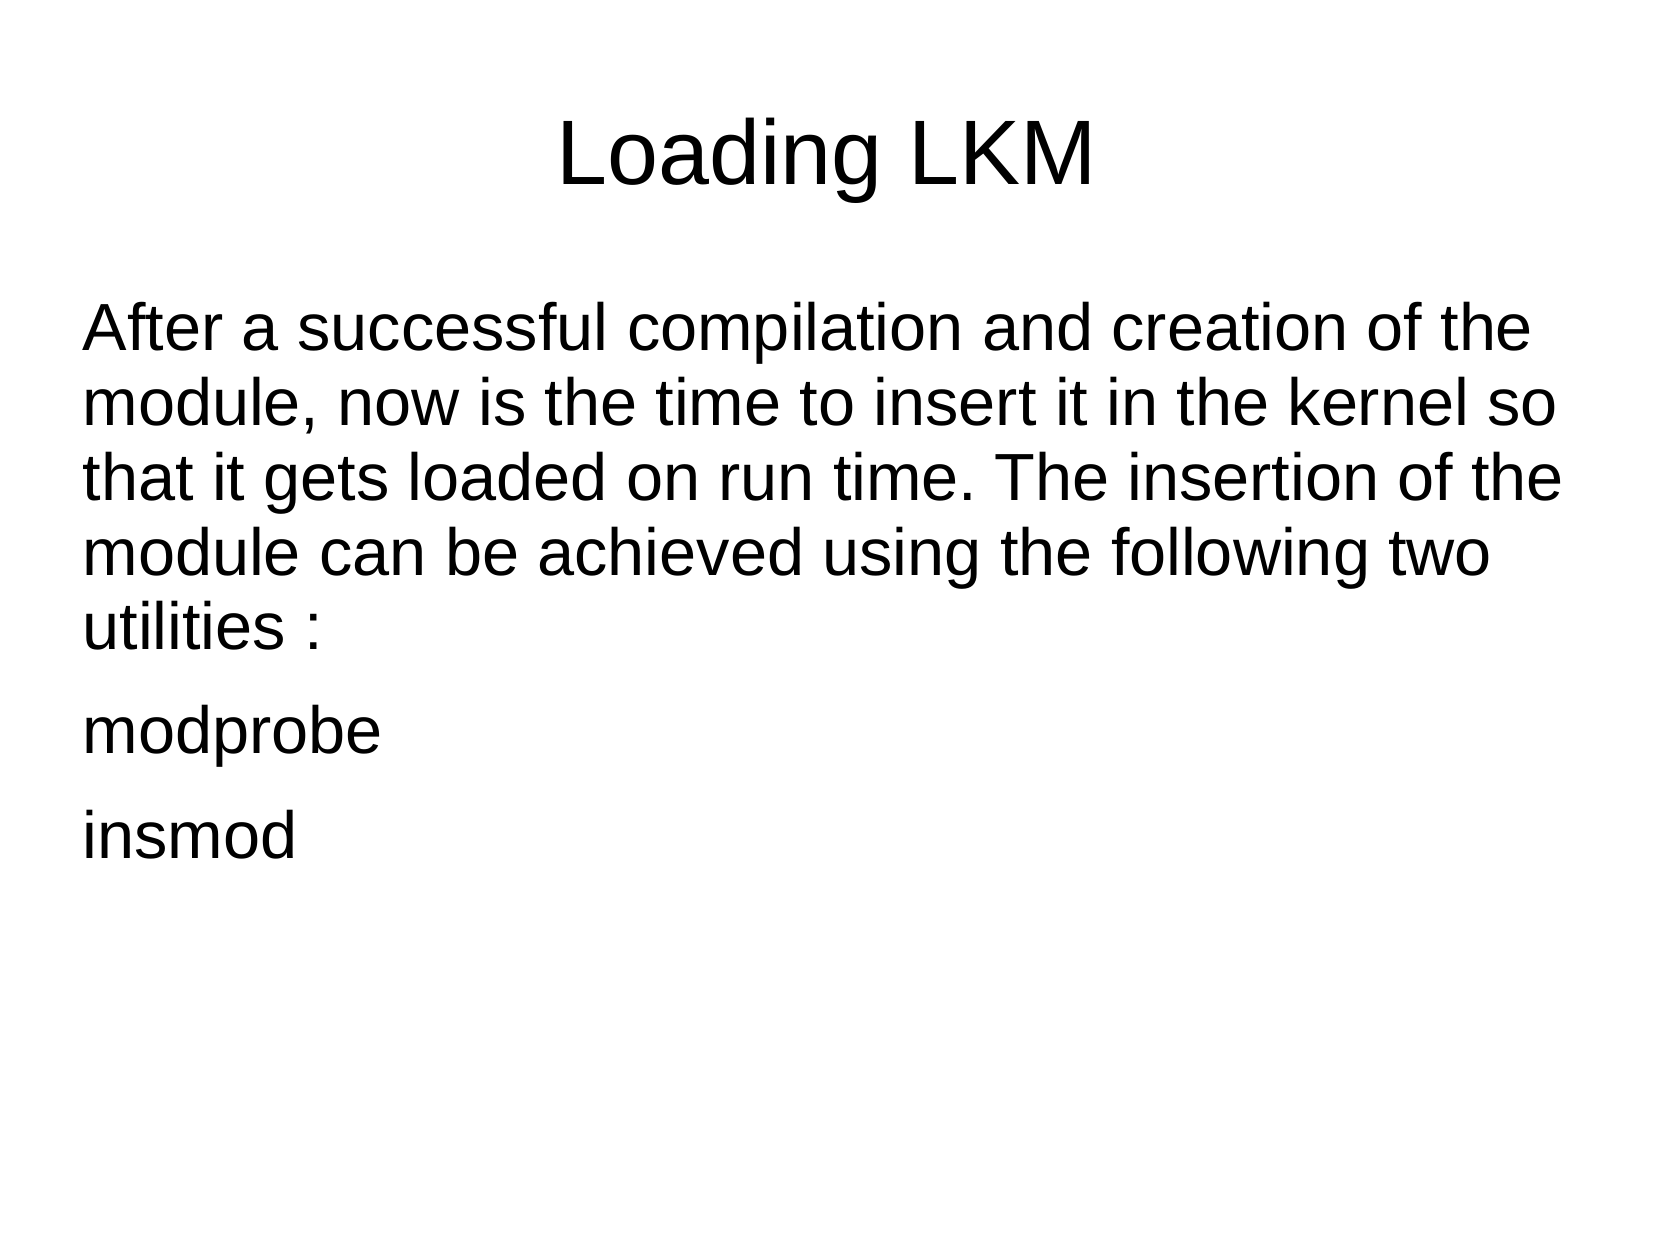

# Loading LKM
After a successful compilation and creation of the module, now is the time to insert it in the kernel so that it gets loaded on run time. The insertion of the module can be achieved using the following two utilities :
modprobe
insmod